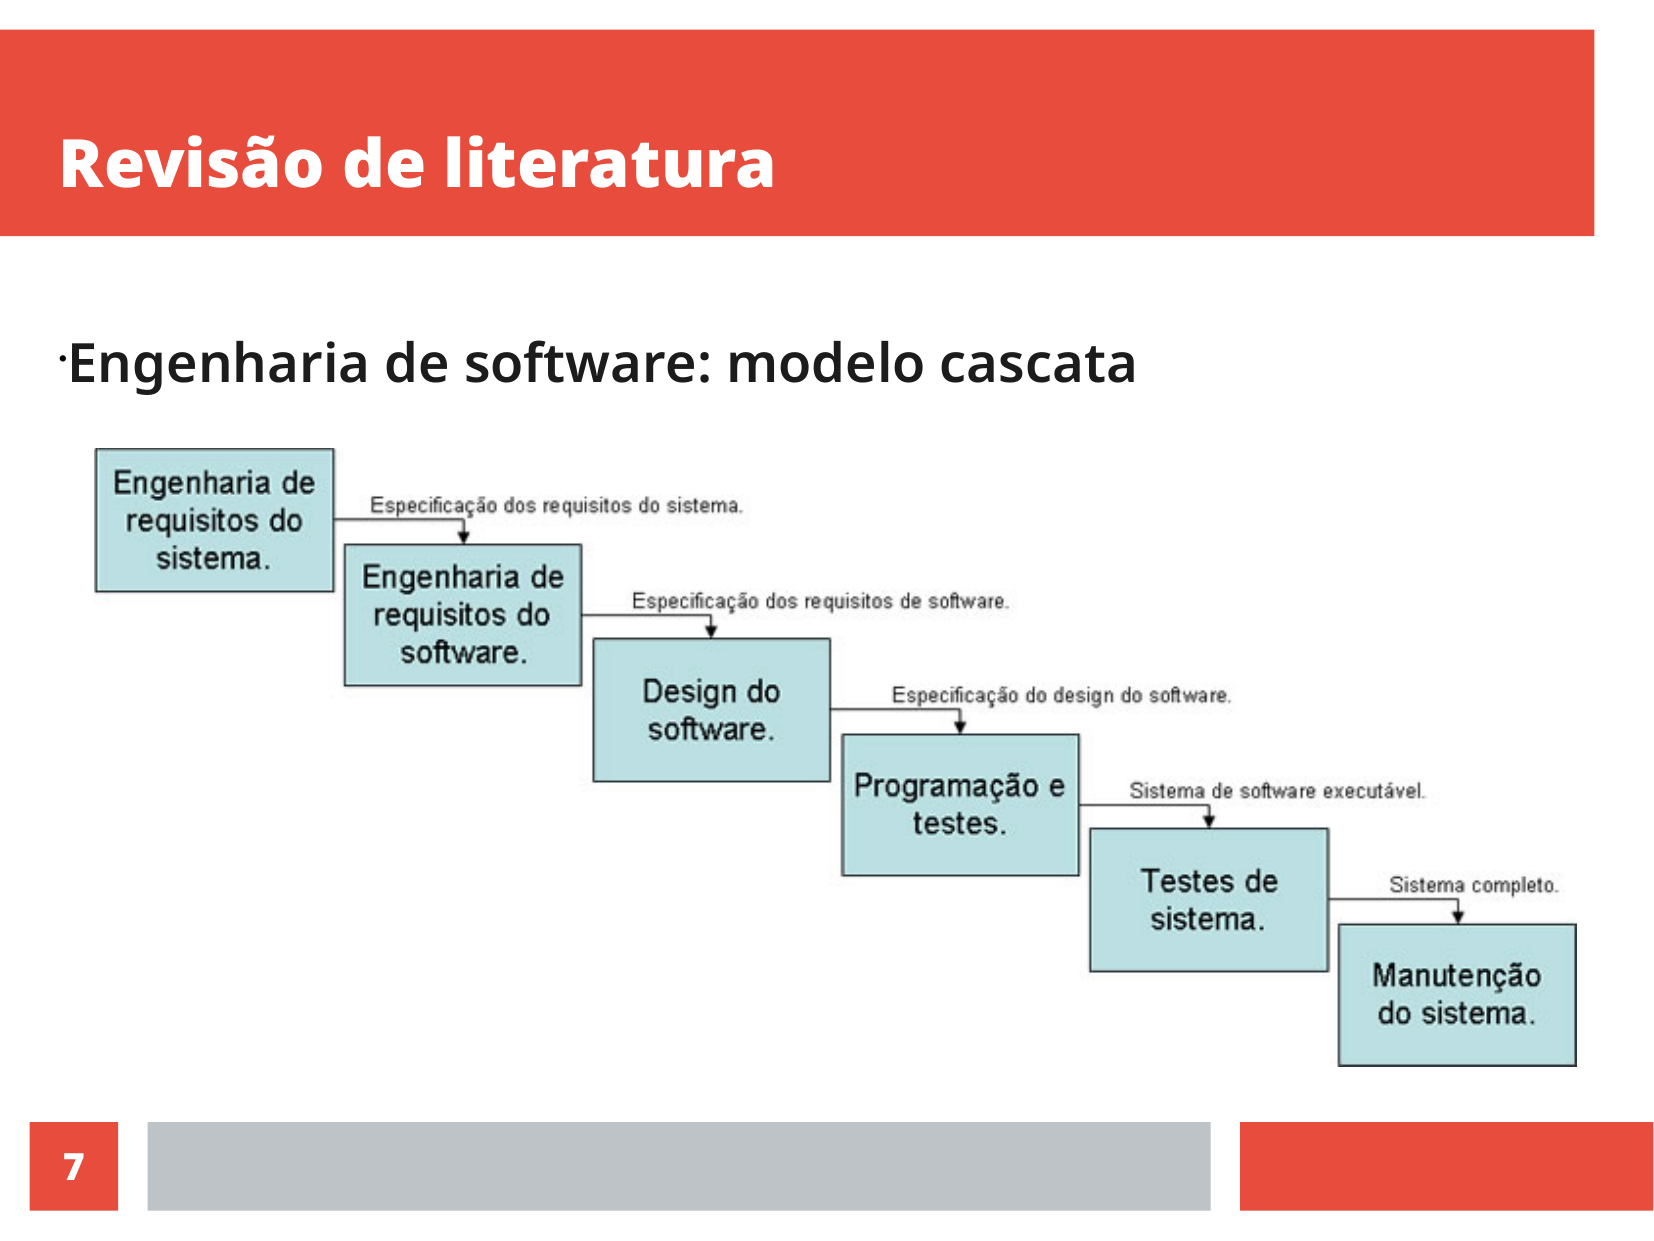

# Revisão de literatura
Engenharia de software: modelo cascata
7